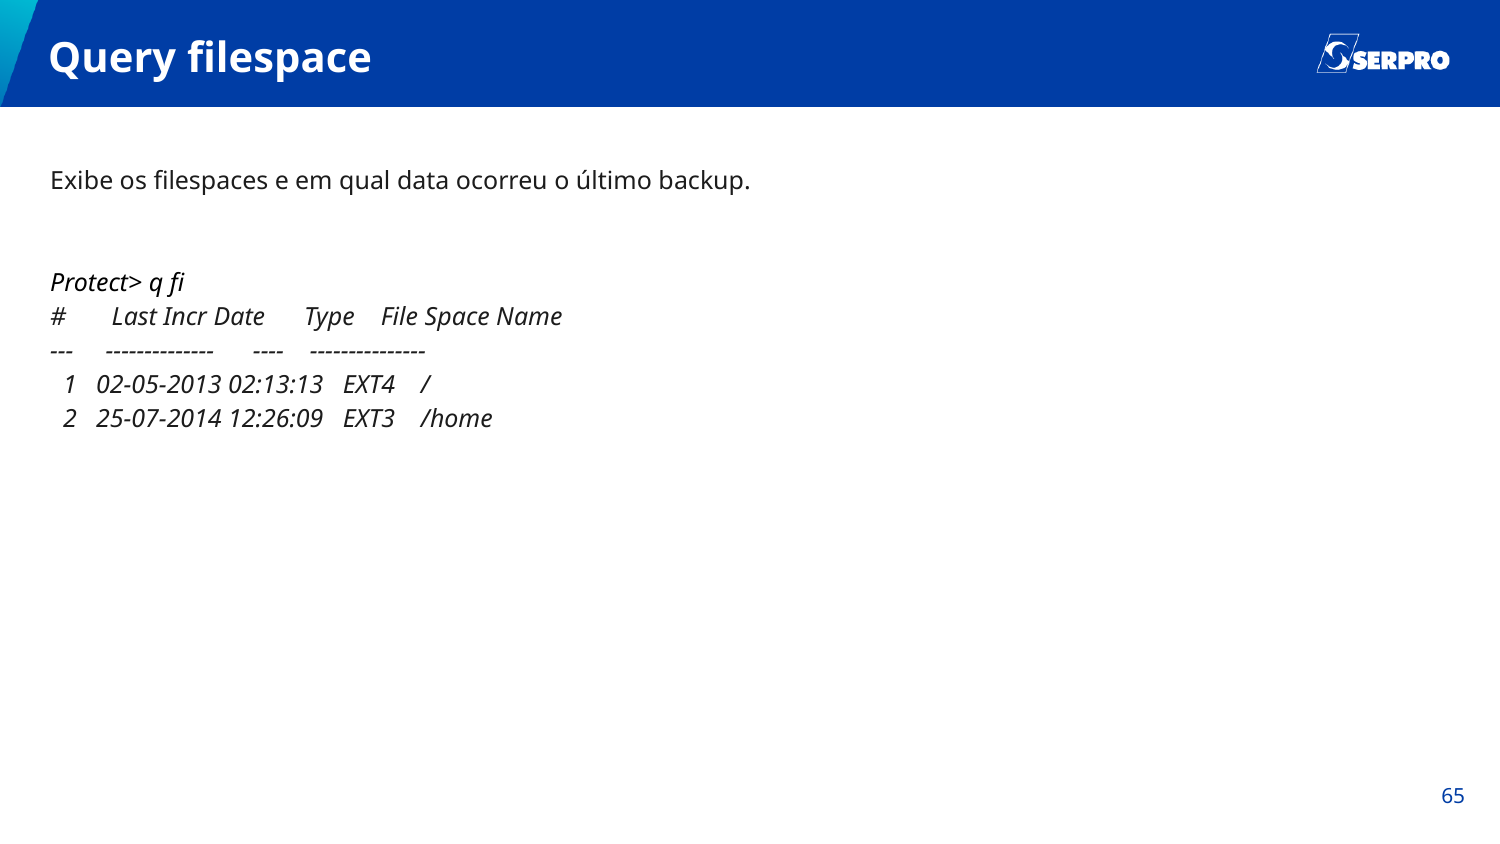

# Query filespace
Exibe os filespaces e em qual data ocorreu o último backup.
Protect> q fi
# Last Incr Date Type File Space Name
--- -------------- ---- ---------------
 1 02-05-2013 02:13:13 EXT4 /
 2 25-07-2014 12:26:09 EXT3 /home